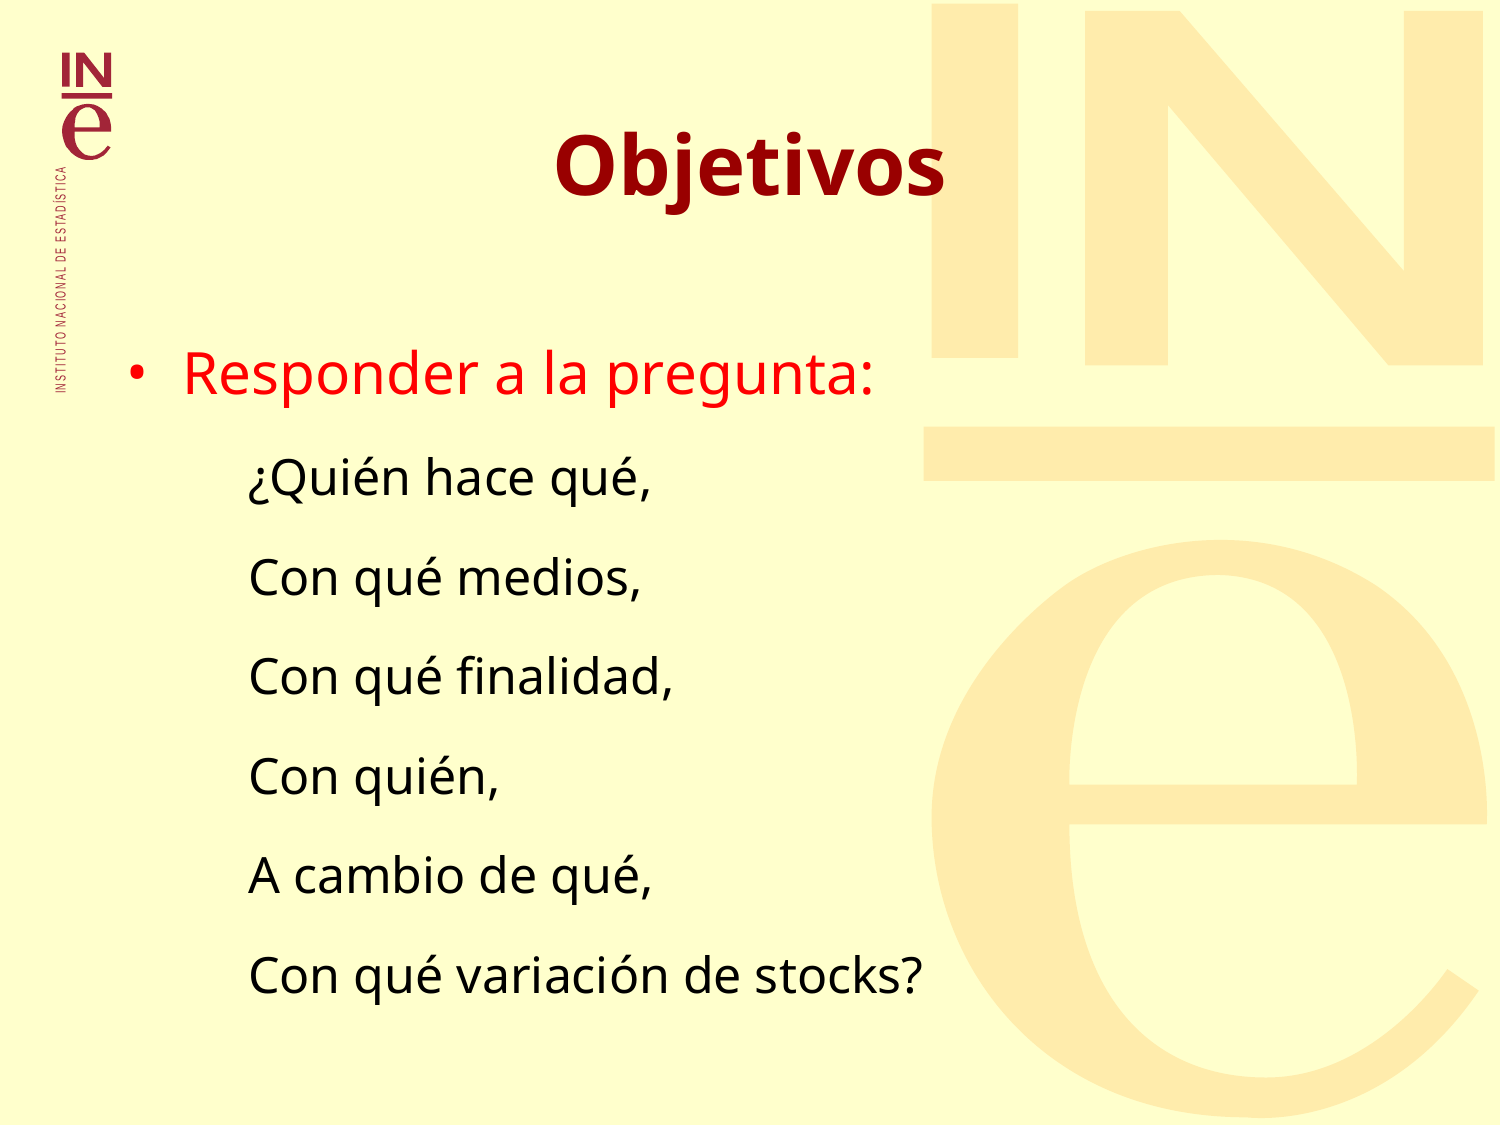

# Objetivos
Responder a la pregunta:
¿Quién hace qué,
Con qué medios,
Con qué finalidad,
Con quién,
A cambio de qué,
Con qué variación de stocks?